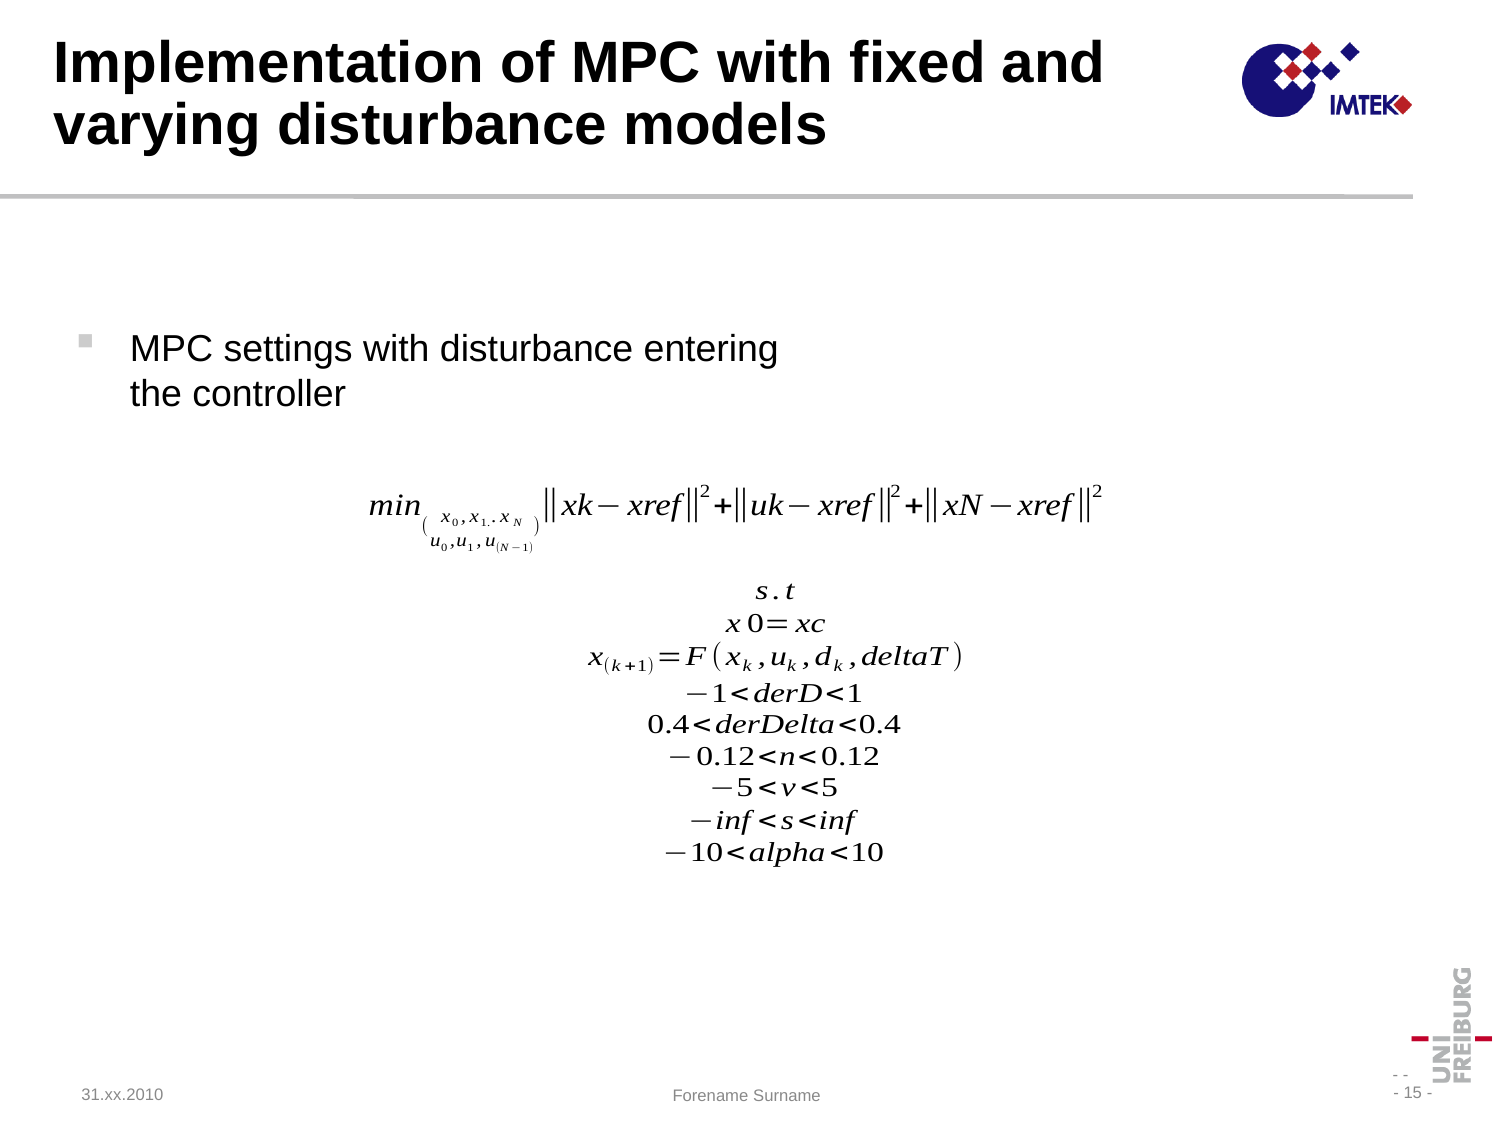

Implementation of MPC with fixed and varying disturbance models
MPC settings with disturbance entering the controller
- -
 31.xx.2010
Forename Surname